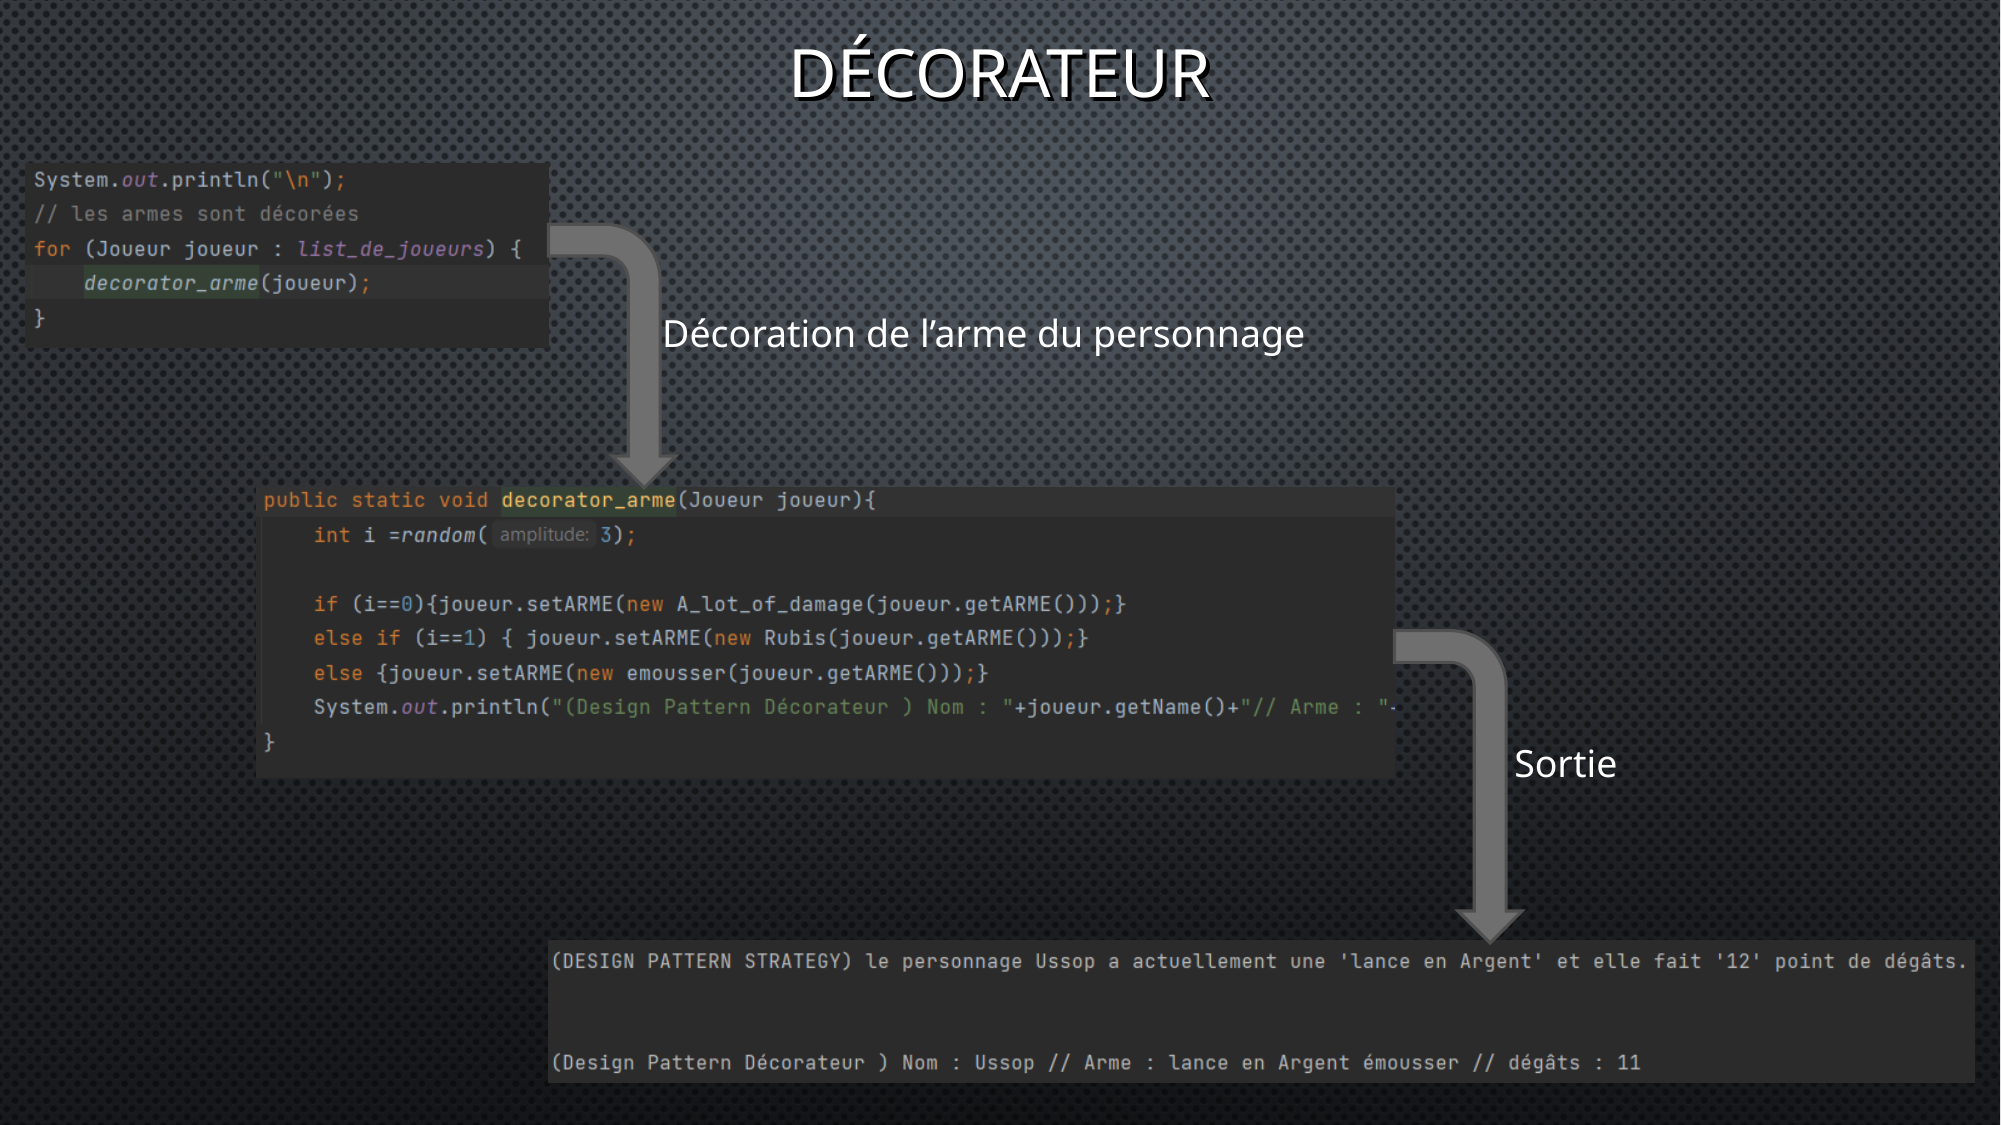

# Décorateur
Décoration de l’arme du personnage
Sortie